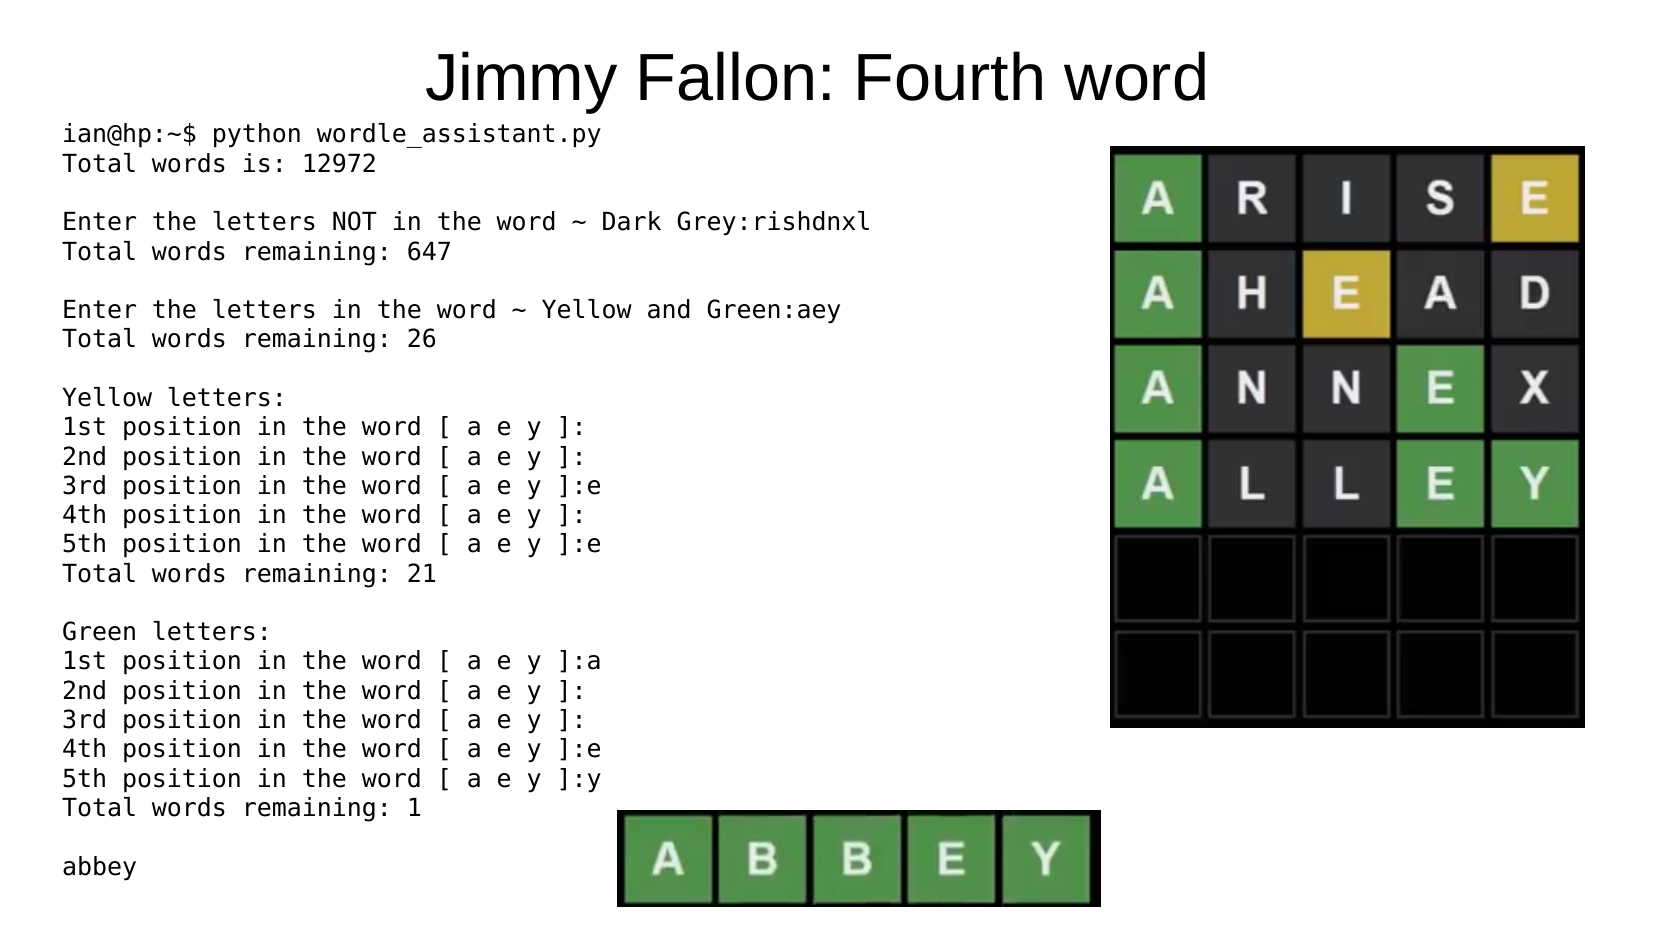

# Jimmy Fallon: Fourth word
ian@hp:~$ python wordle_assistant.py
Total words is: 12972
Enter the letters NOT in the word ~ Dark Grey:rishdnxl
Total words remaining: 647
Enter the letters in the word ~ Yellow and Green:aey
Total words remaining: 26
Yellow letters:
1st position in the word [ a e y ]:
2nd position in the word [ a e y ]:
3rd position in the word [ a e y ]:e
4th position in the word [ a e y ]:
5th position in the word [ a e y ]:e
Total words remaining: 21
Green letters:
1st position in the word [ a e y ]:a
2nd position in the word [ a e y ]:
3rd position in the word [ a e y ]:
4th position in the word [ a e y ]:e
5th position in the word [ a e y ]:y
Total words remaining: 1
abbey